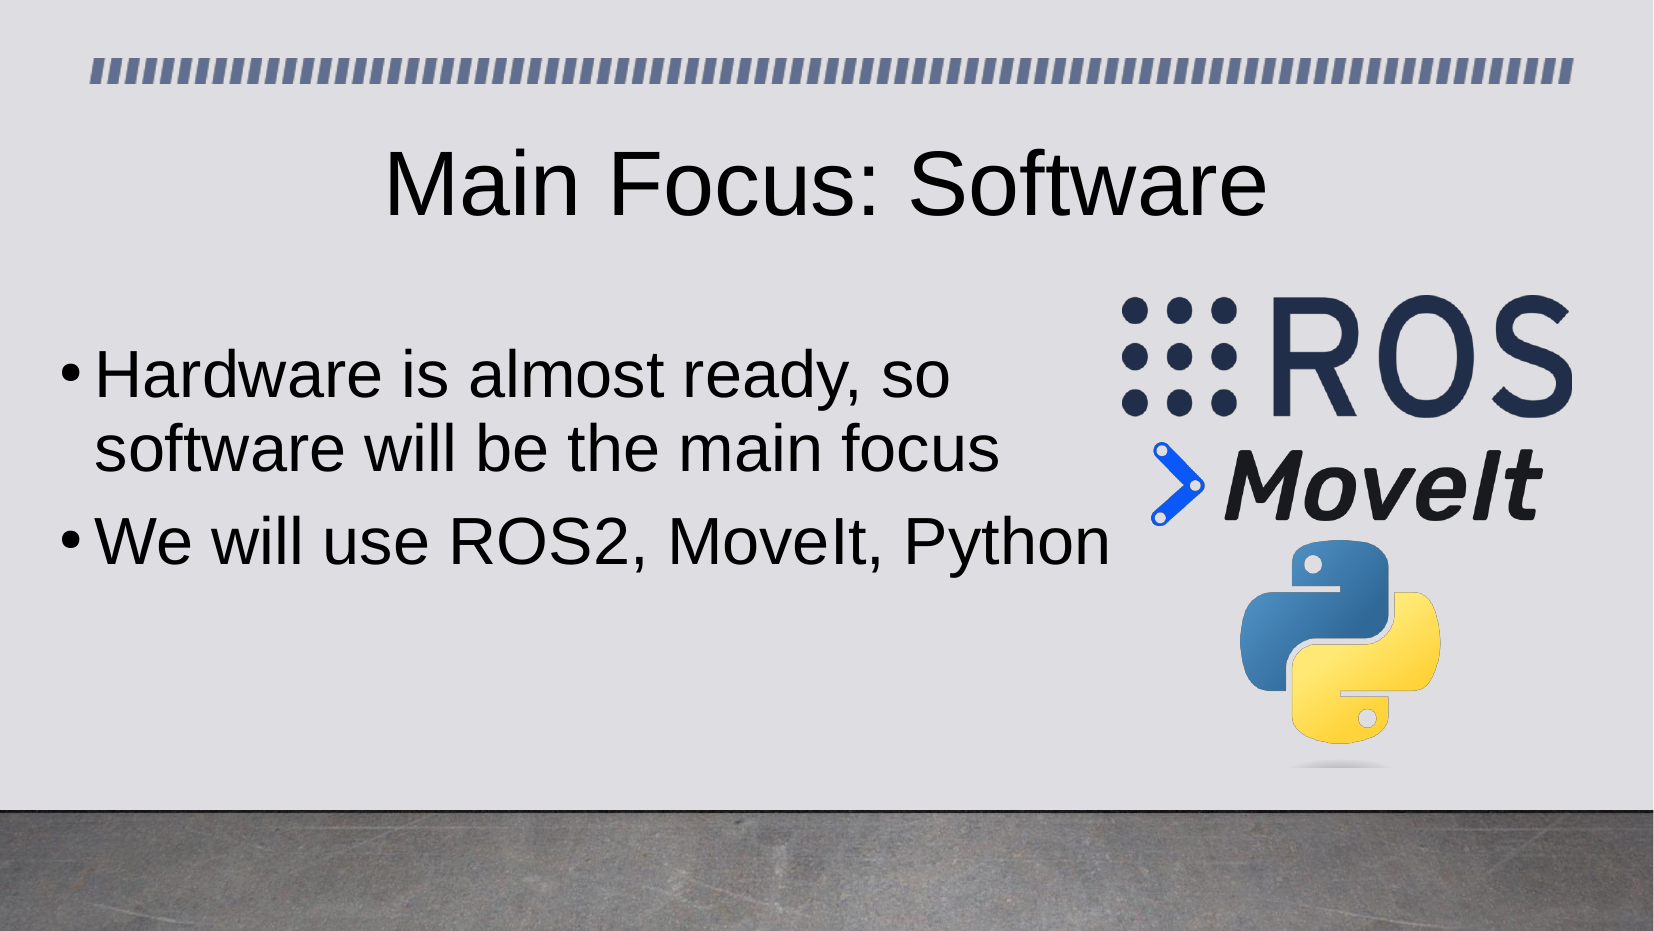

# Main Focus: Software
Hardware is almost ready, so software will be the main focus
We will use ROS2, MoveIt, Python